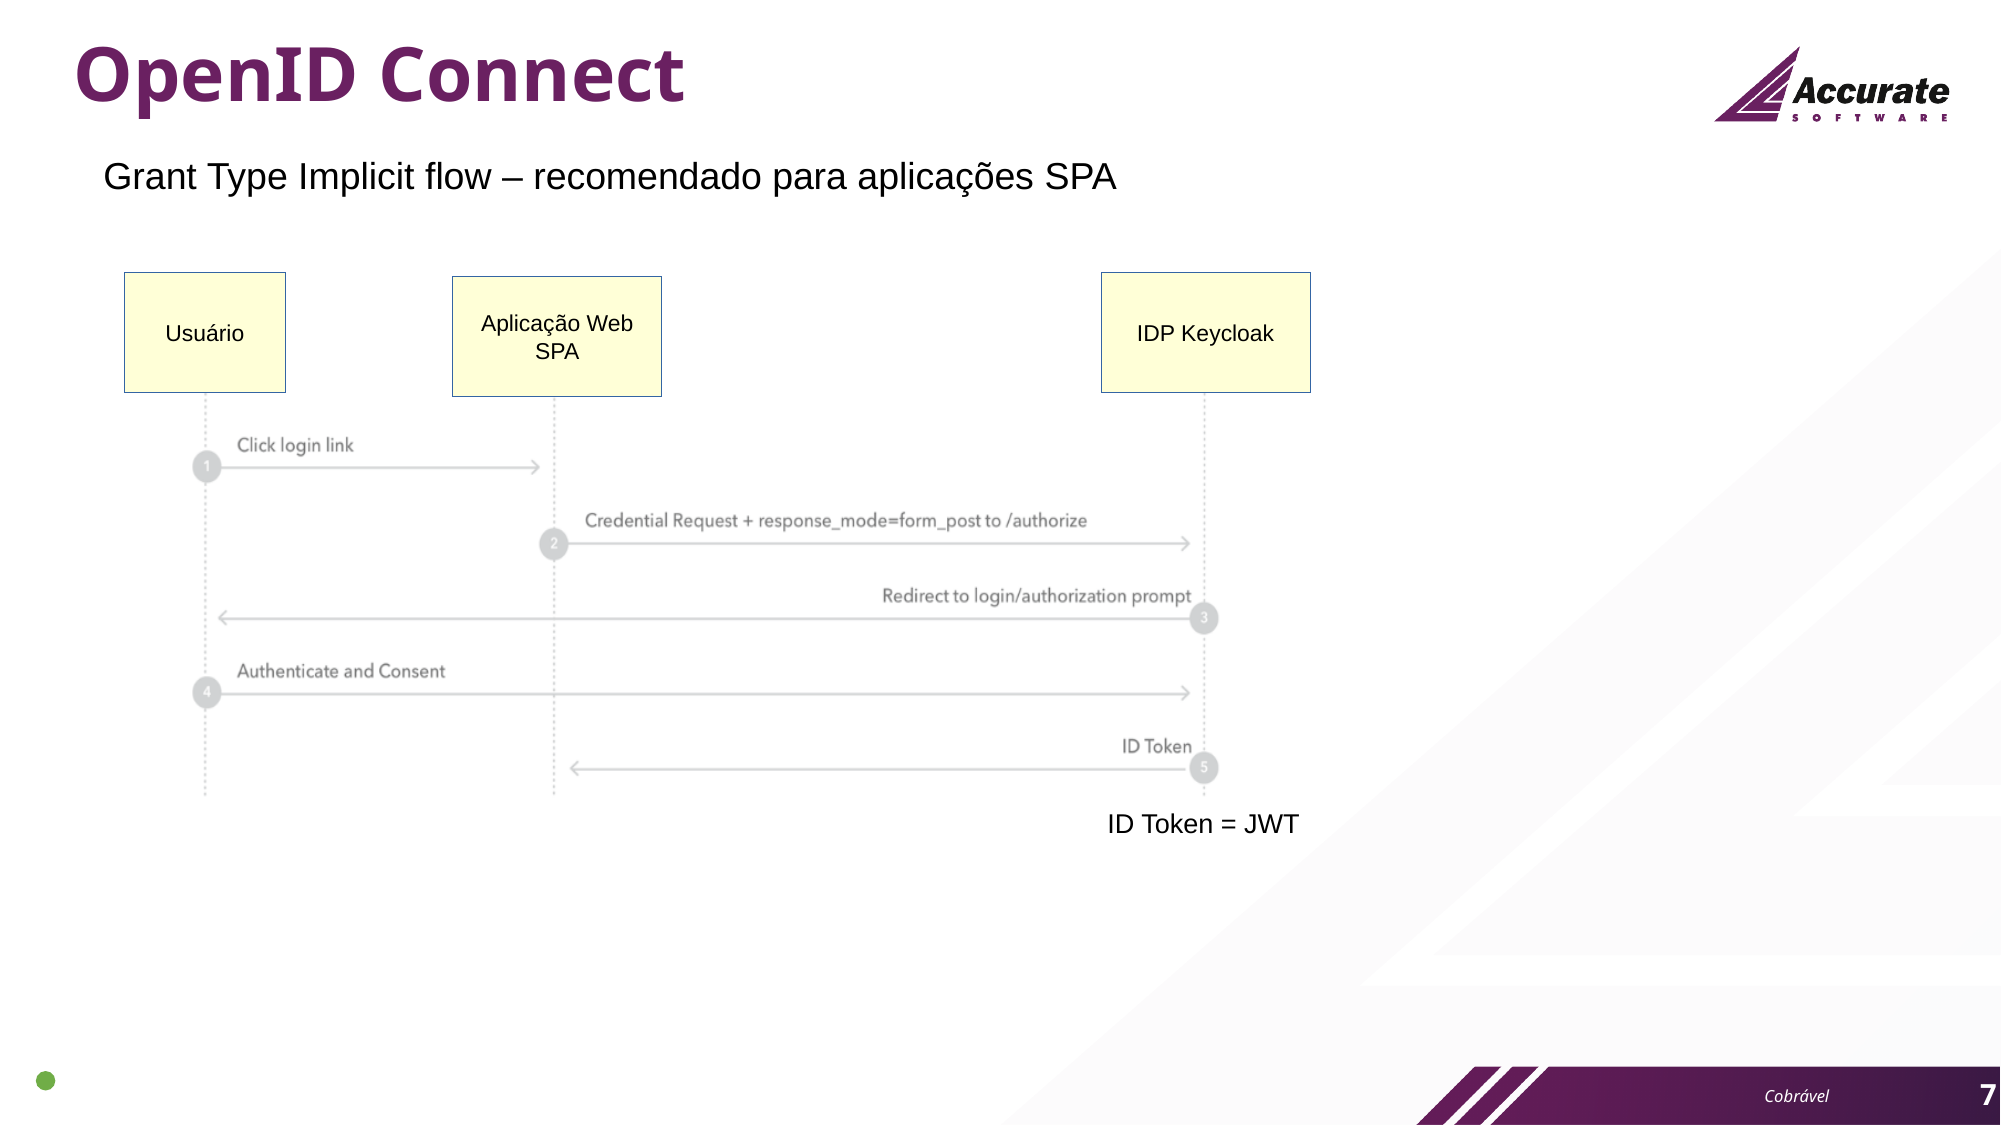

OpenID Connect
Grant Type Implicit flow – recomendado para aplicações SPA
Usuário
IDP Keycloak
Aplicação Web SPA
ID Token = JWT